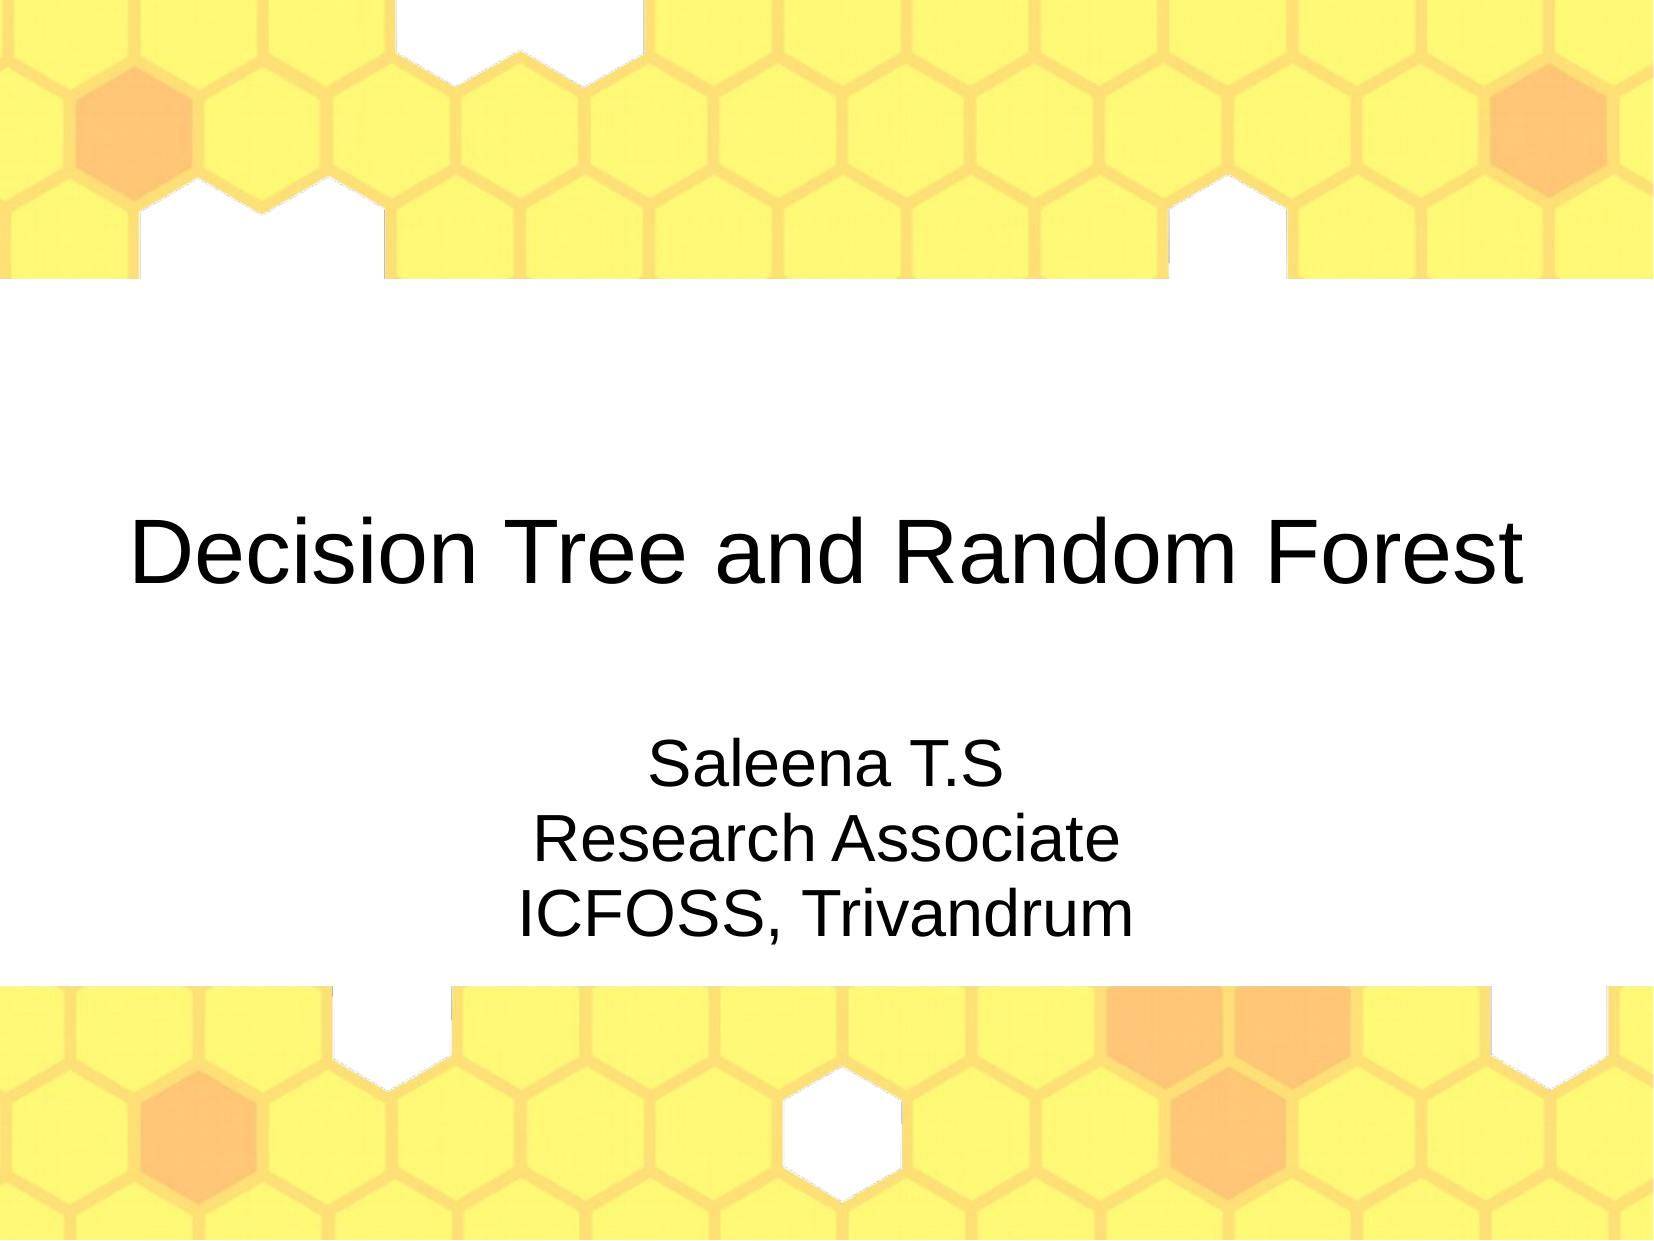

# Decision Tree and Random Forest
Saleena T.S
Research Associate
ICFOSS, Trivandrum